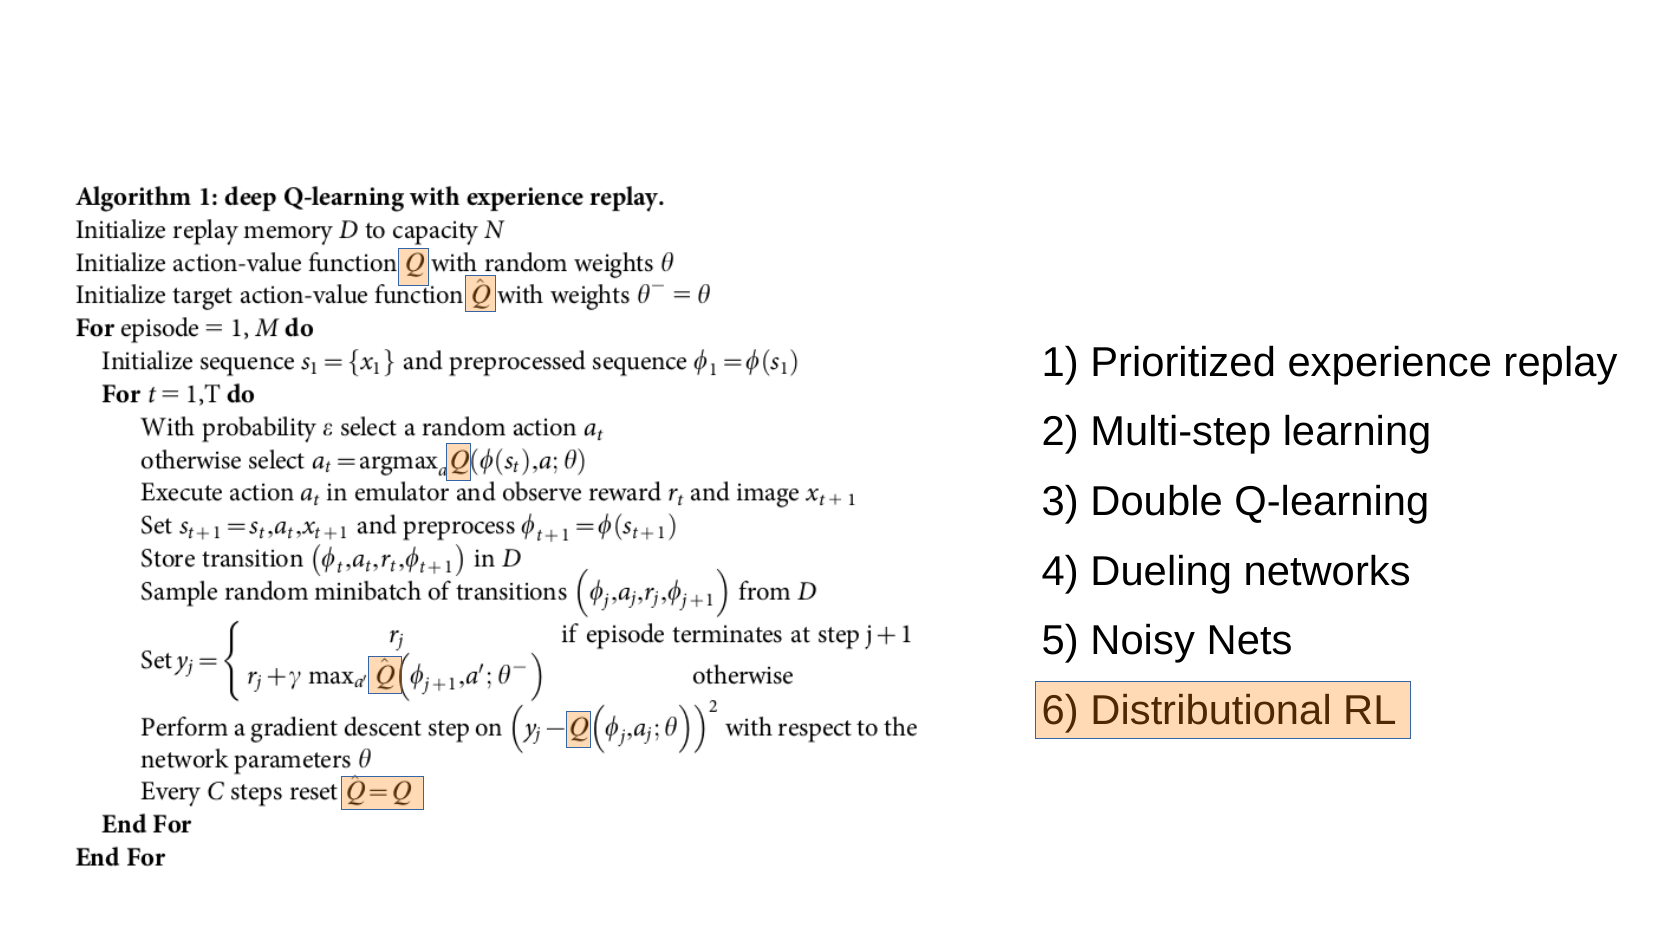

# 1) Prioritized experience replay 2) Multi-step learning 3) Double Q-learning 4) Dueling networks 5) Noisy Nets 6) Distributional RL